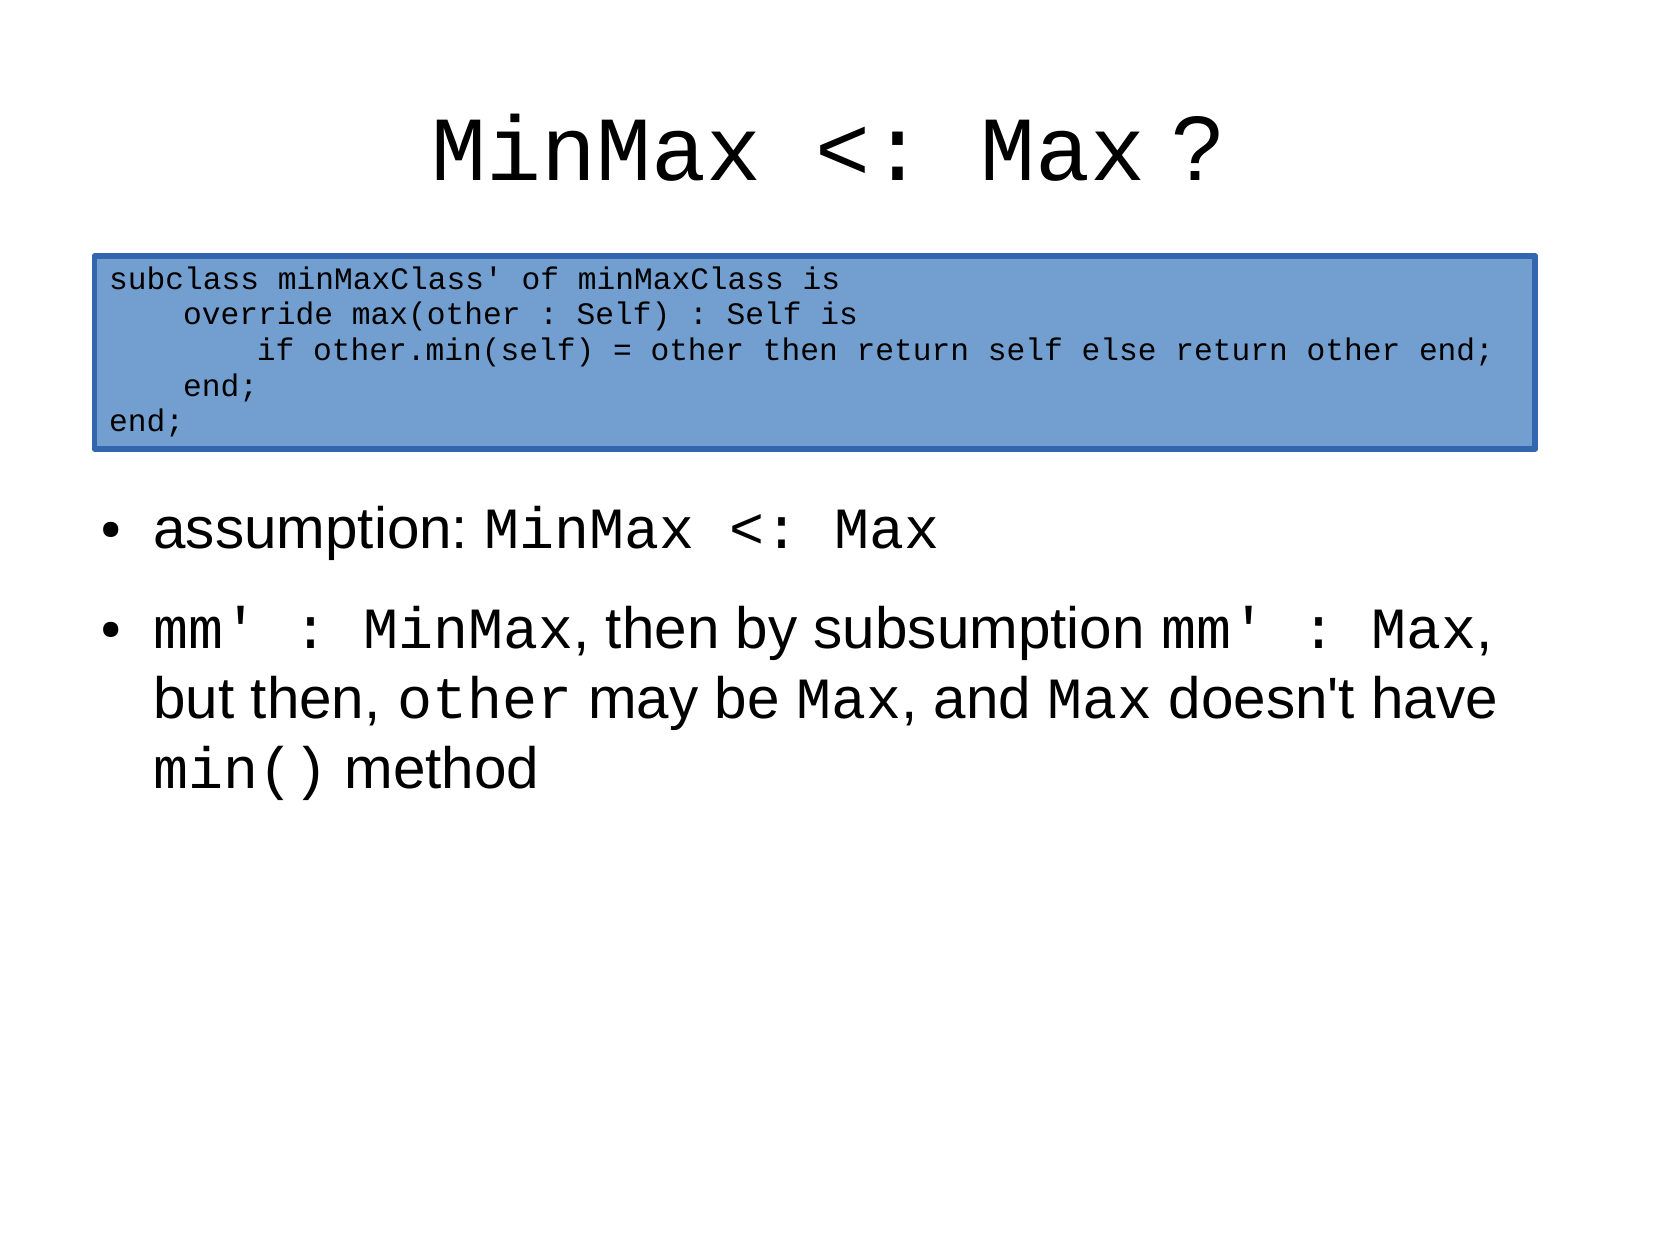

# MinMax <: Max ?
subclass minMaxClass' of minMaxClass is
	override max(other : Self) : Self is
		if other.min(self) = other then return self else return other end;
	end;
end;
assumption: MinMax <: Max
mm' : MinMax, then by subsumption mm' : Max, but then, other may be Max, and Max doesn't have min() method